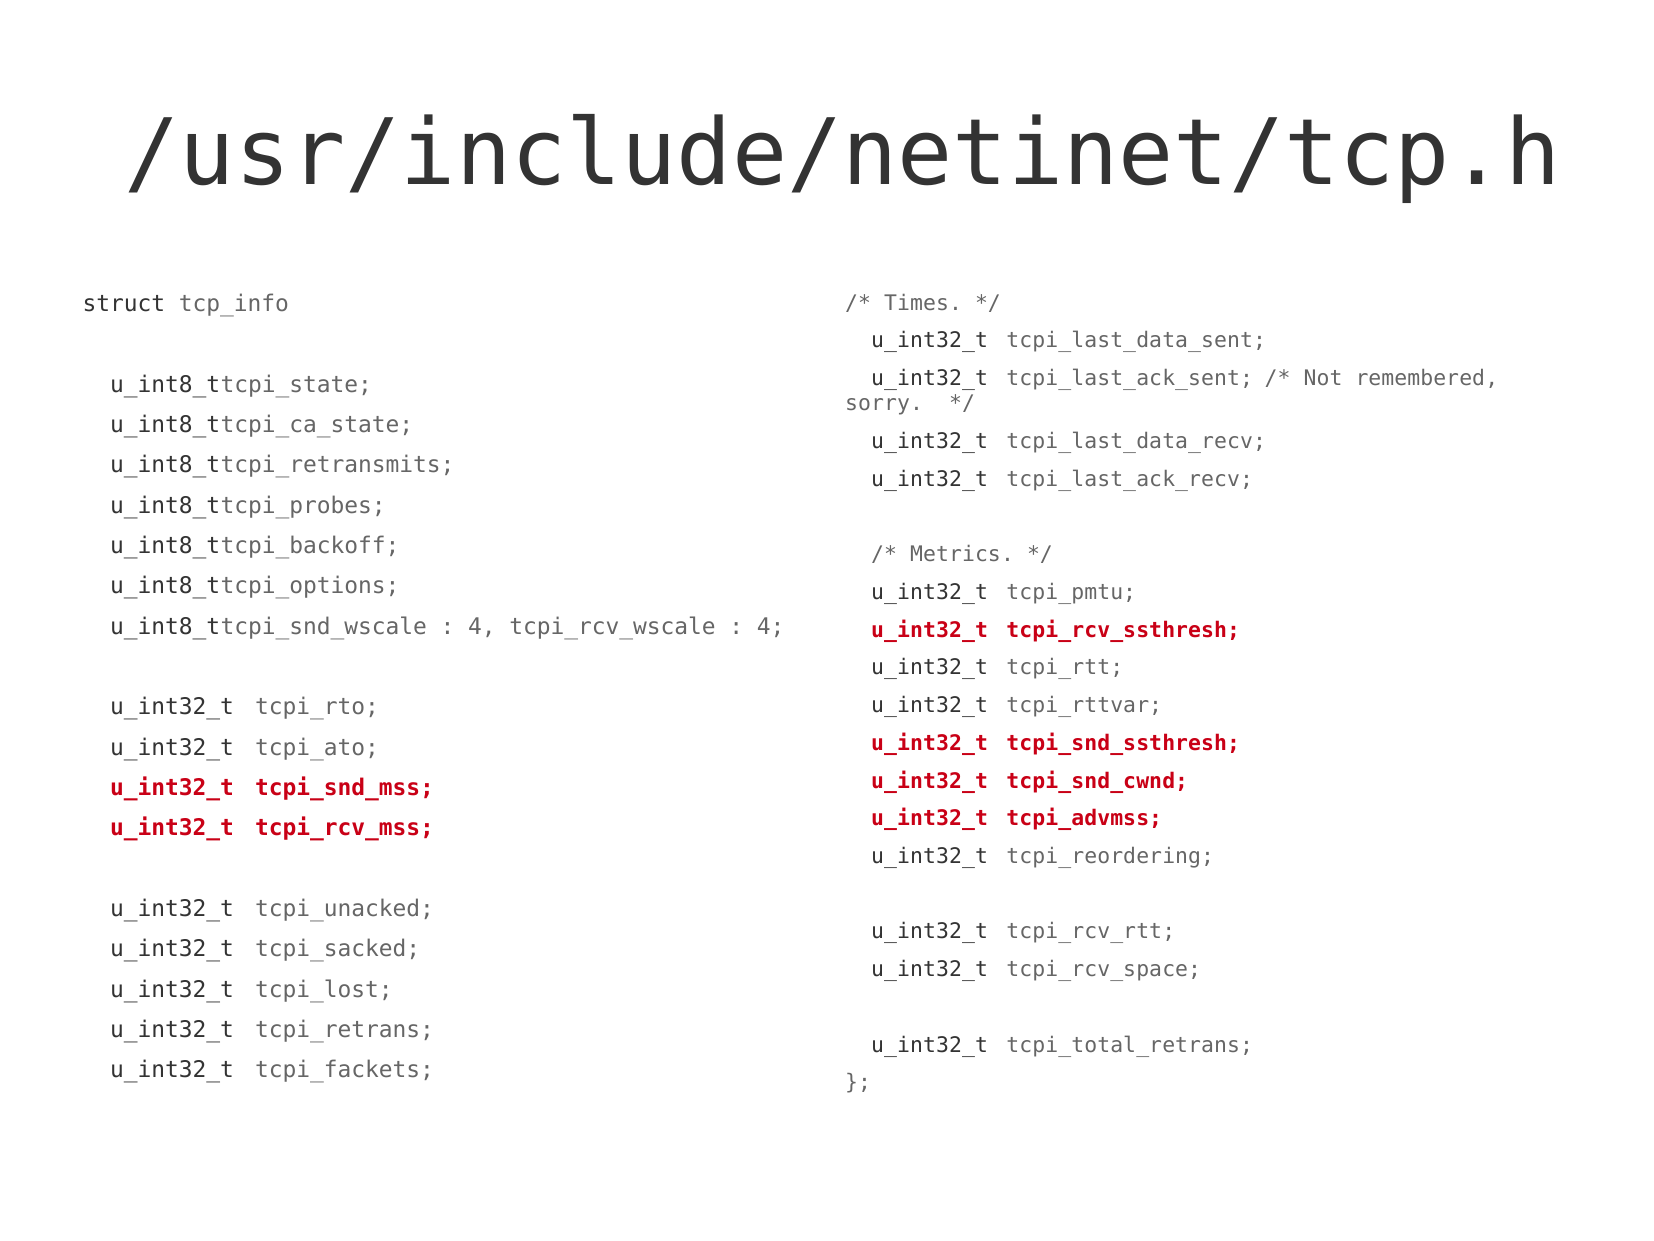

# /usr/include/netinet/tcp.h
struct tcp_info
 u_int8_t	tcpi_state;
 u_int8_t	tcpi_ca_state;
 u_int8_t	tcpi_retransmits;
 u_int8_t	tcpi_probes;
 u_int8_t	tcpi_backoff;
 u_int8_t	tcpi_options;
 u_int8_t	tcpi_snd_wscale : 4, tcpi_rcv_wscale : 4;
 u_int32_t	tcpi_rto;
 u_int32_t	tcpi_ato;
 u_int32_t	tcpi_snd_mss;
 u_int32_t	tcpi_rcv_mss;
 u_int32_t	tcpi_unacked;
 u_int32_t	tcpi_sacked;
 u_int32_t	tcpi_lost;
 u_int32_t	tcpi_retrans;
 u_int32_t	tcpi_fackets;
/* Times. */
 u_int32_t	tcpi_last_data_sent;
 u_int32_t	tcpi_last_ack_sent;	/* Not remembered, sorry. */
 u_int32_t	tcpi_last_data_recv;
 u_int32_t	tcpi_last_ack_recv;
 /* Metrics. */
 u_int32_t	tcpi_pmtu;
 u_int32_t	tcpi_rcv_ssthresh;
 u_int32_t	tcpi_rtt;
 u_int32_t	tcpi_rttvar;
 u_int32_t	tcpi_snd_ssthresh;
 u_int32_t	tcpi_snd_cwnd;
 u_int32_t	tcpi_advmss;
 u_int32_t	tcpi_reordering;
 u_int32_t	tcpi_rcv_rtt;
 u_int32_t	tcpi_rcv_space;
 u_int32_t	tcpi_total_retrans;
};